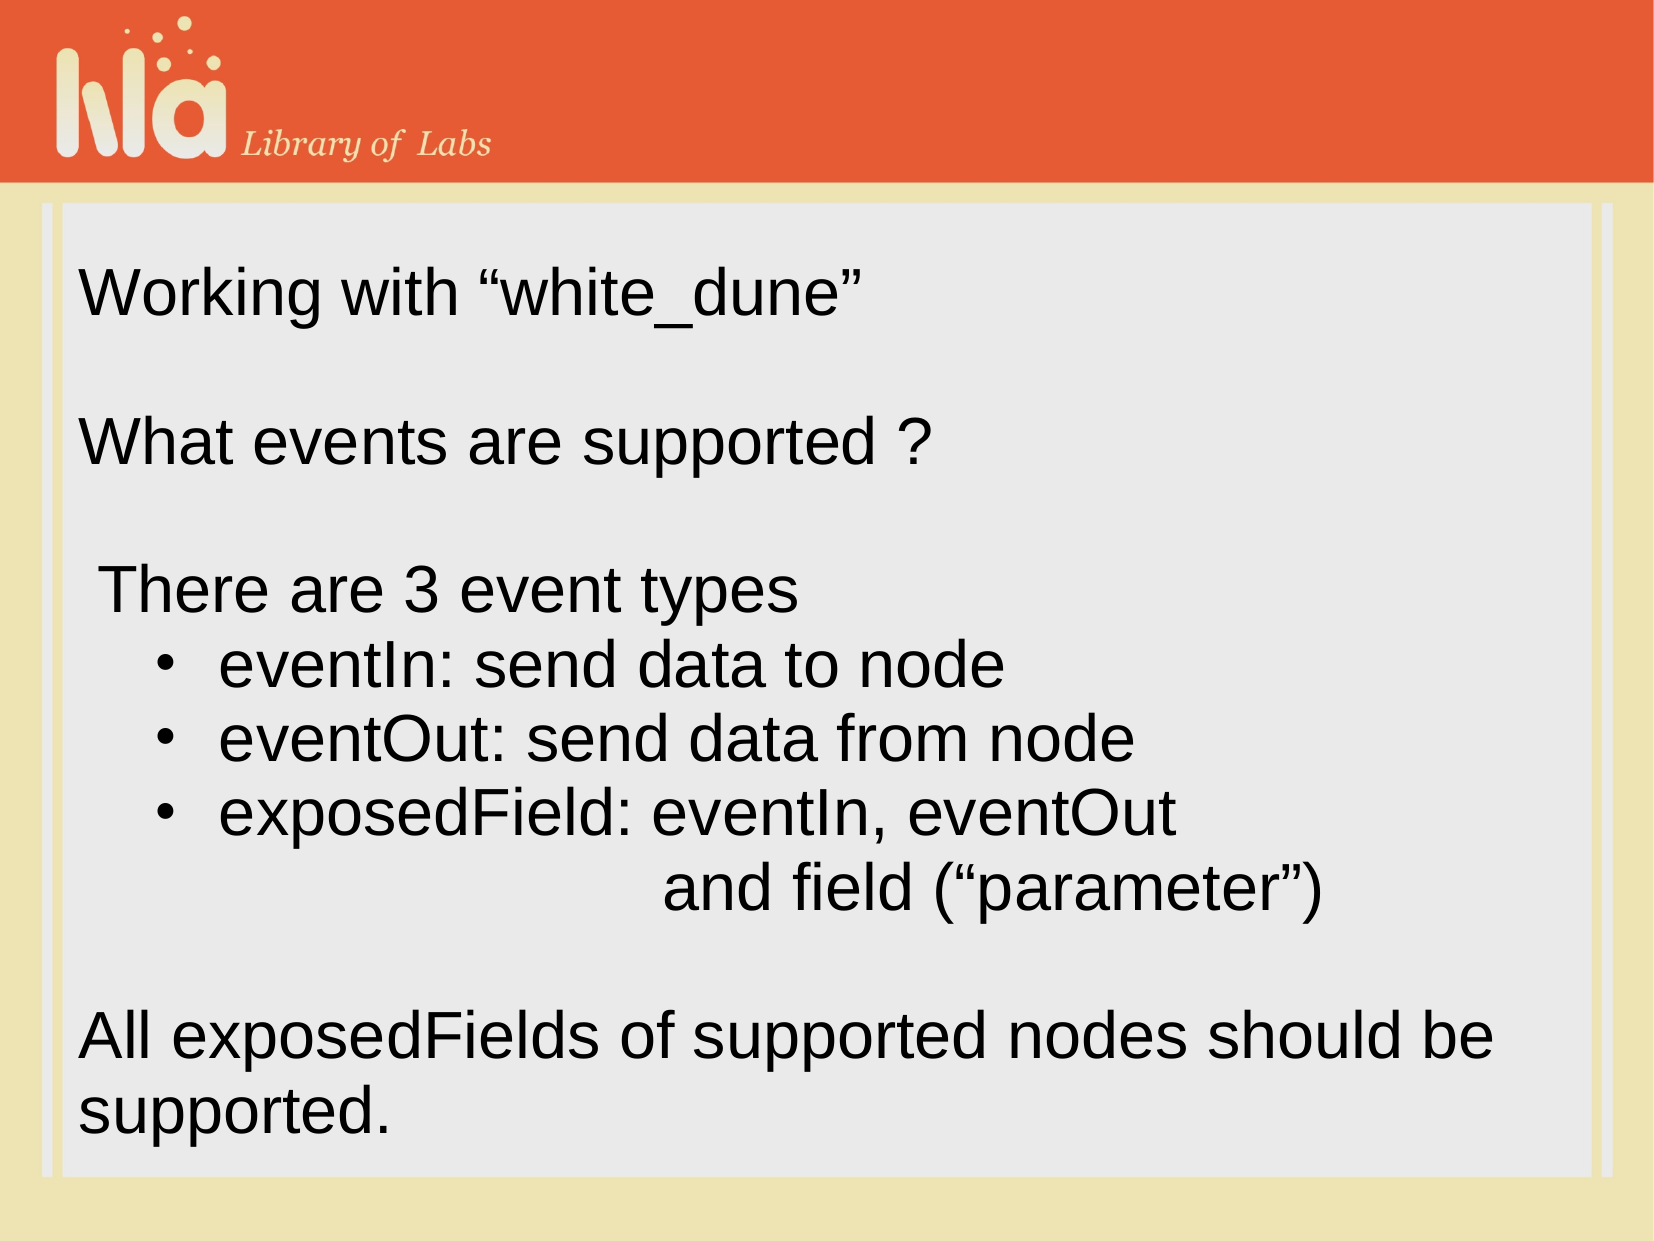

Working with “white_dune”
What events are supported ?
 There are 3 event types
 eventIn: send data to node
 eventOut: send data from node
 exposedField: eventIn, eventOut
 and field (“parameter”)
All exposedFields of supported nodes should be supported.